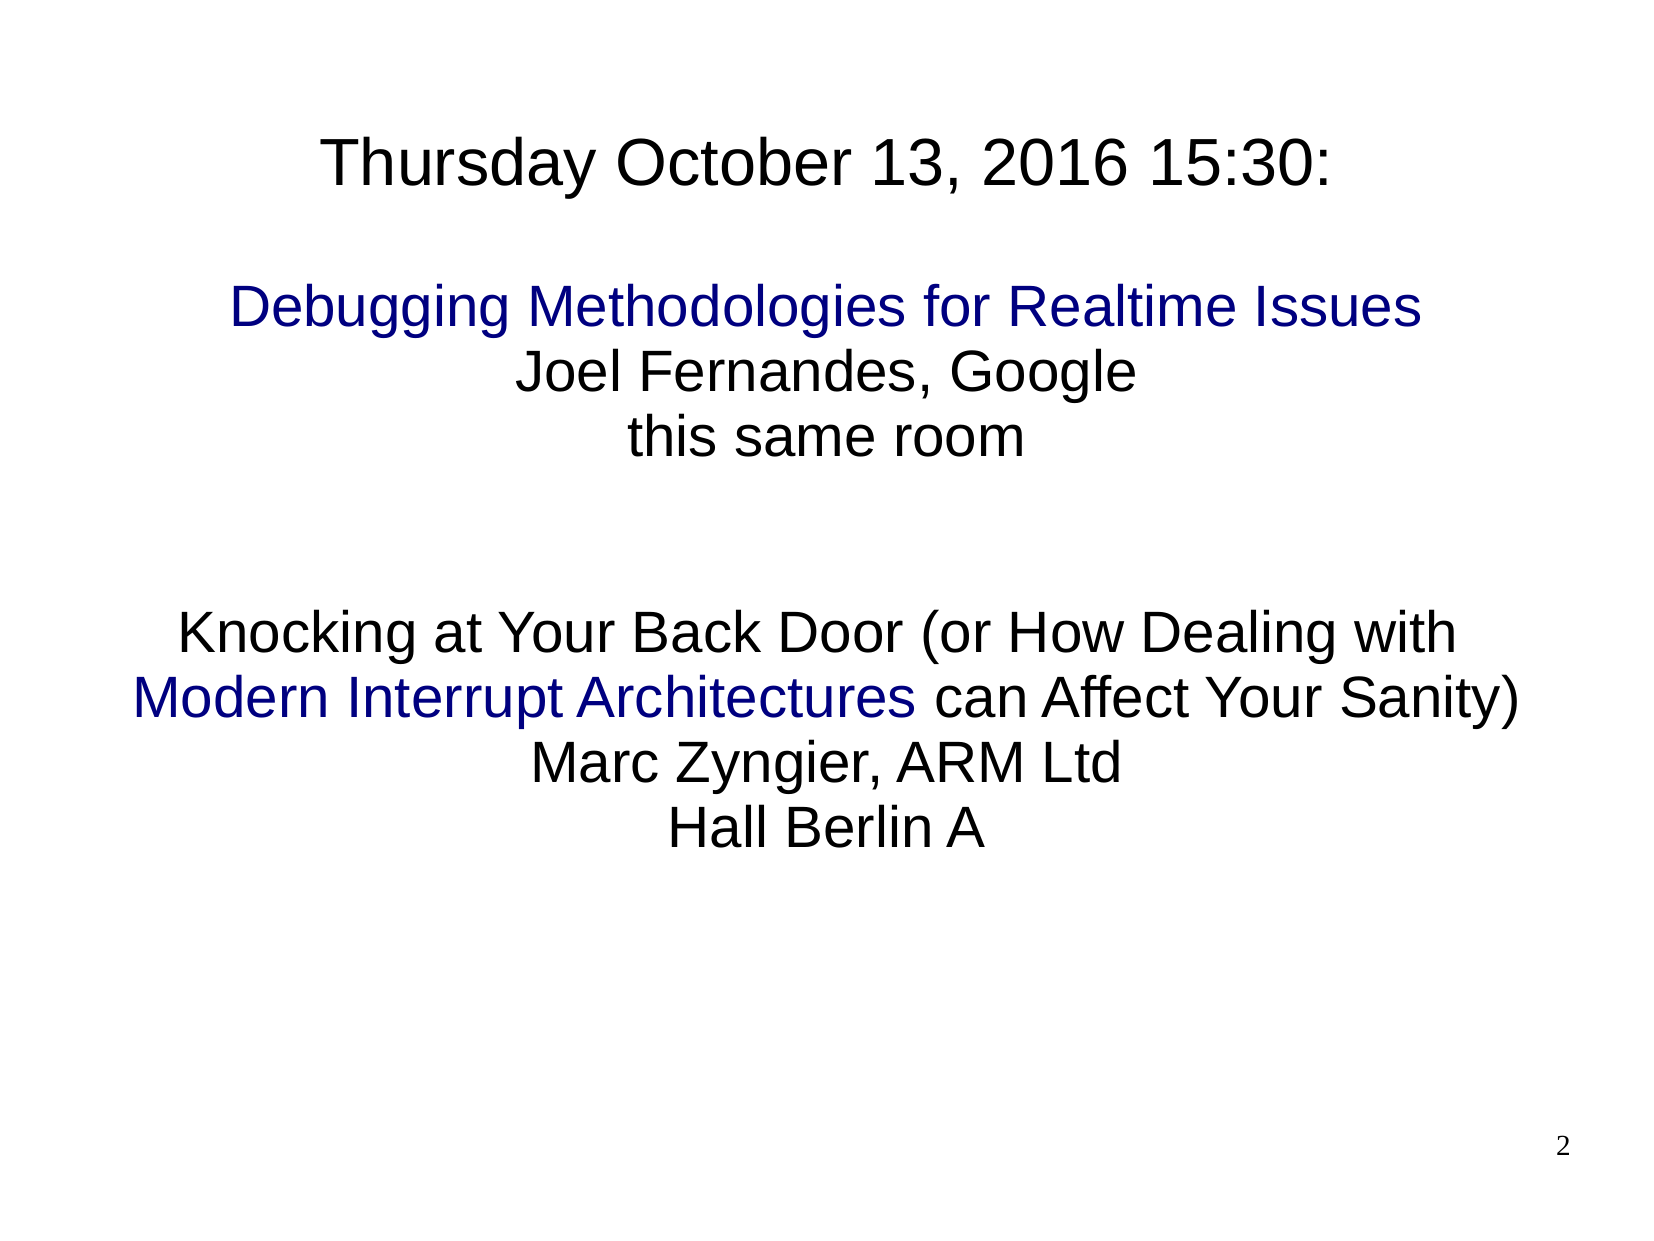

# Thursday October 13, 2016 15:30:
Debugging Methodologies for Realtime Issues
Joel Fernandes, Google
this same room
Knocking at Your Back Door (or How Dealing with Modern Interrupt Architectures can Affect Your Sanity)
Marc Zyngier, ARM Ltd
Hall Berlin A
2